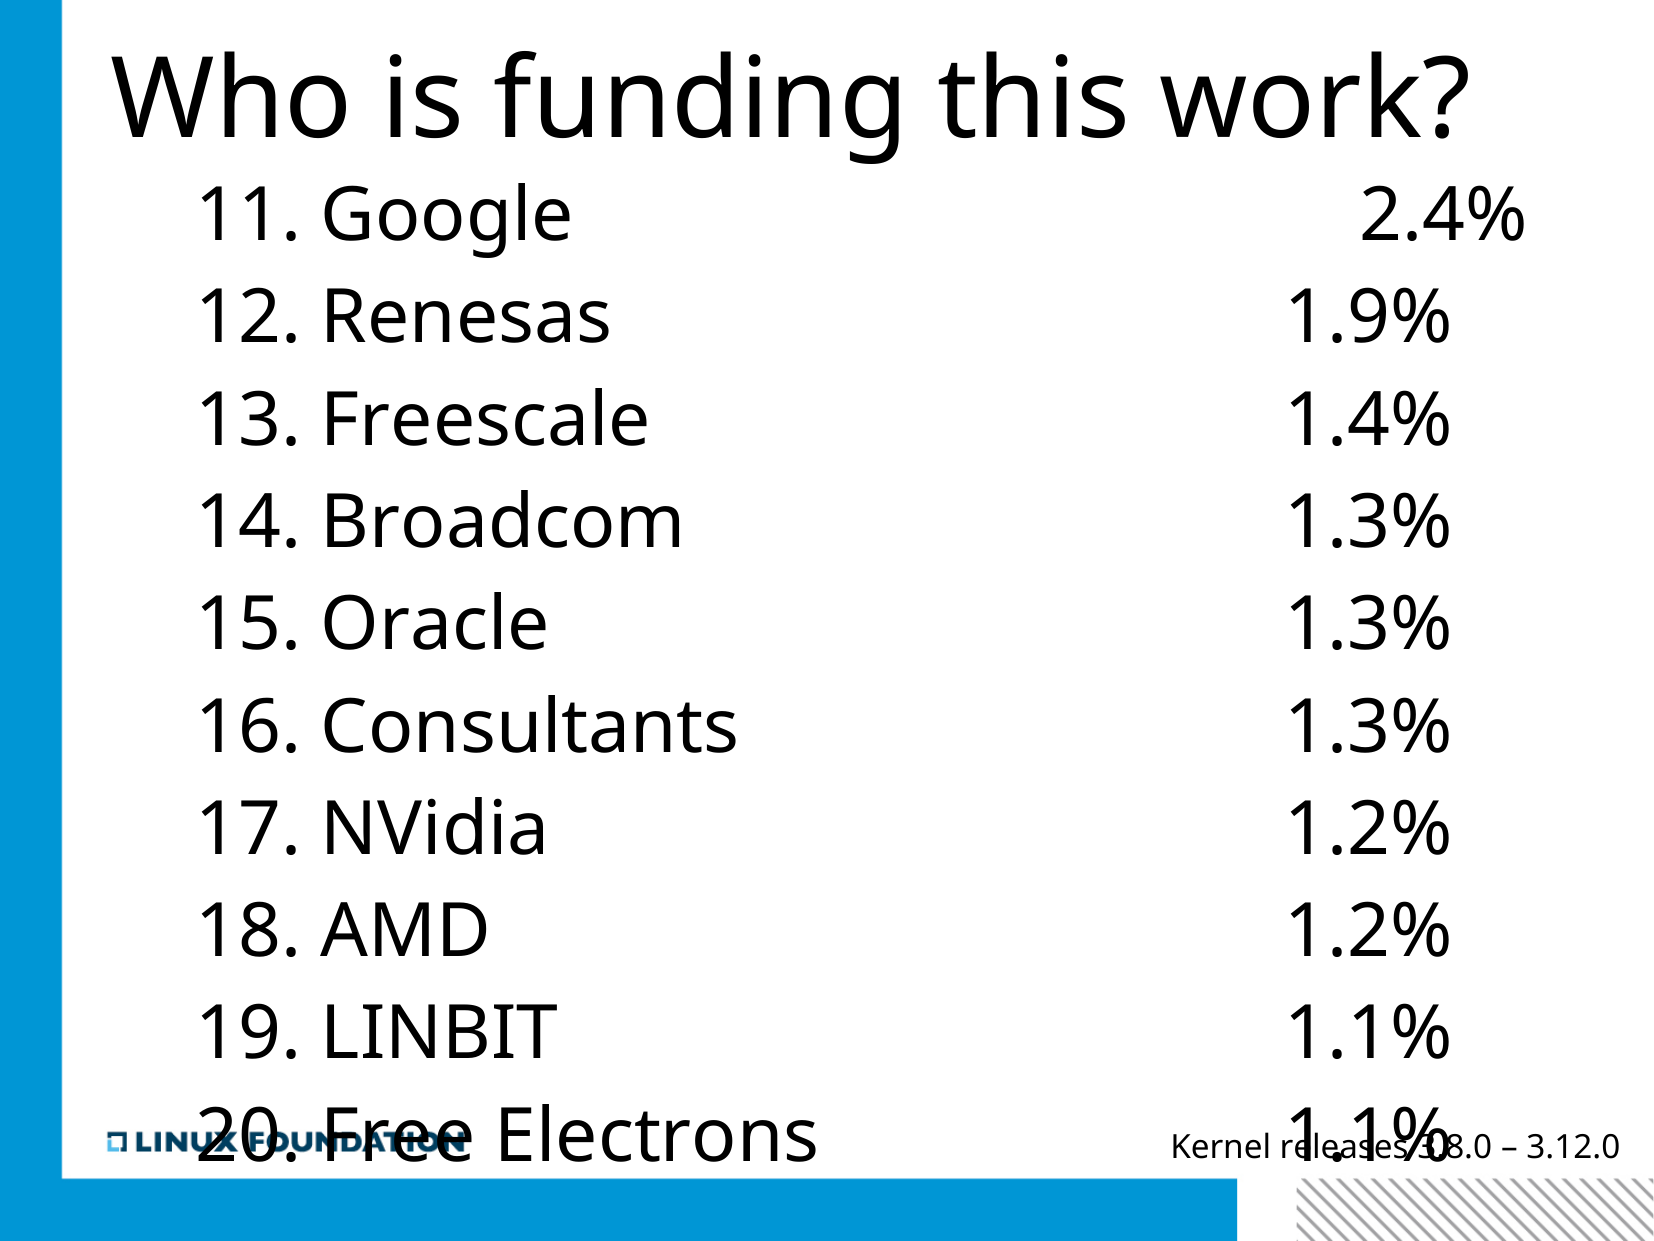

Who is funding this work?
11. Google										 2.4%
12. Renesas									 1.9%
13. Freescale								 1.4%
14. Broadcom								 1.3%
15. Oracle										 1.3%
16. Consultants							 1.3%
17. NVidia										 1.2%
18. AMD											 1.2%
19. LINBIT										 1.1%
20. Free Electrons						 1.1%
Kernel releases 3.8.0 – 3.12.0